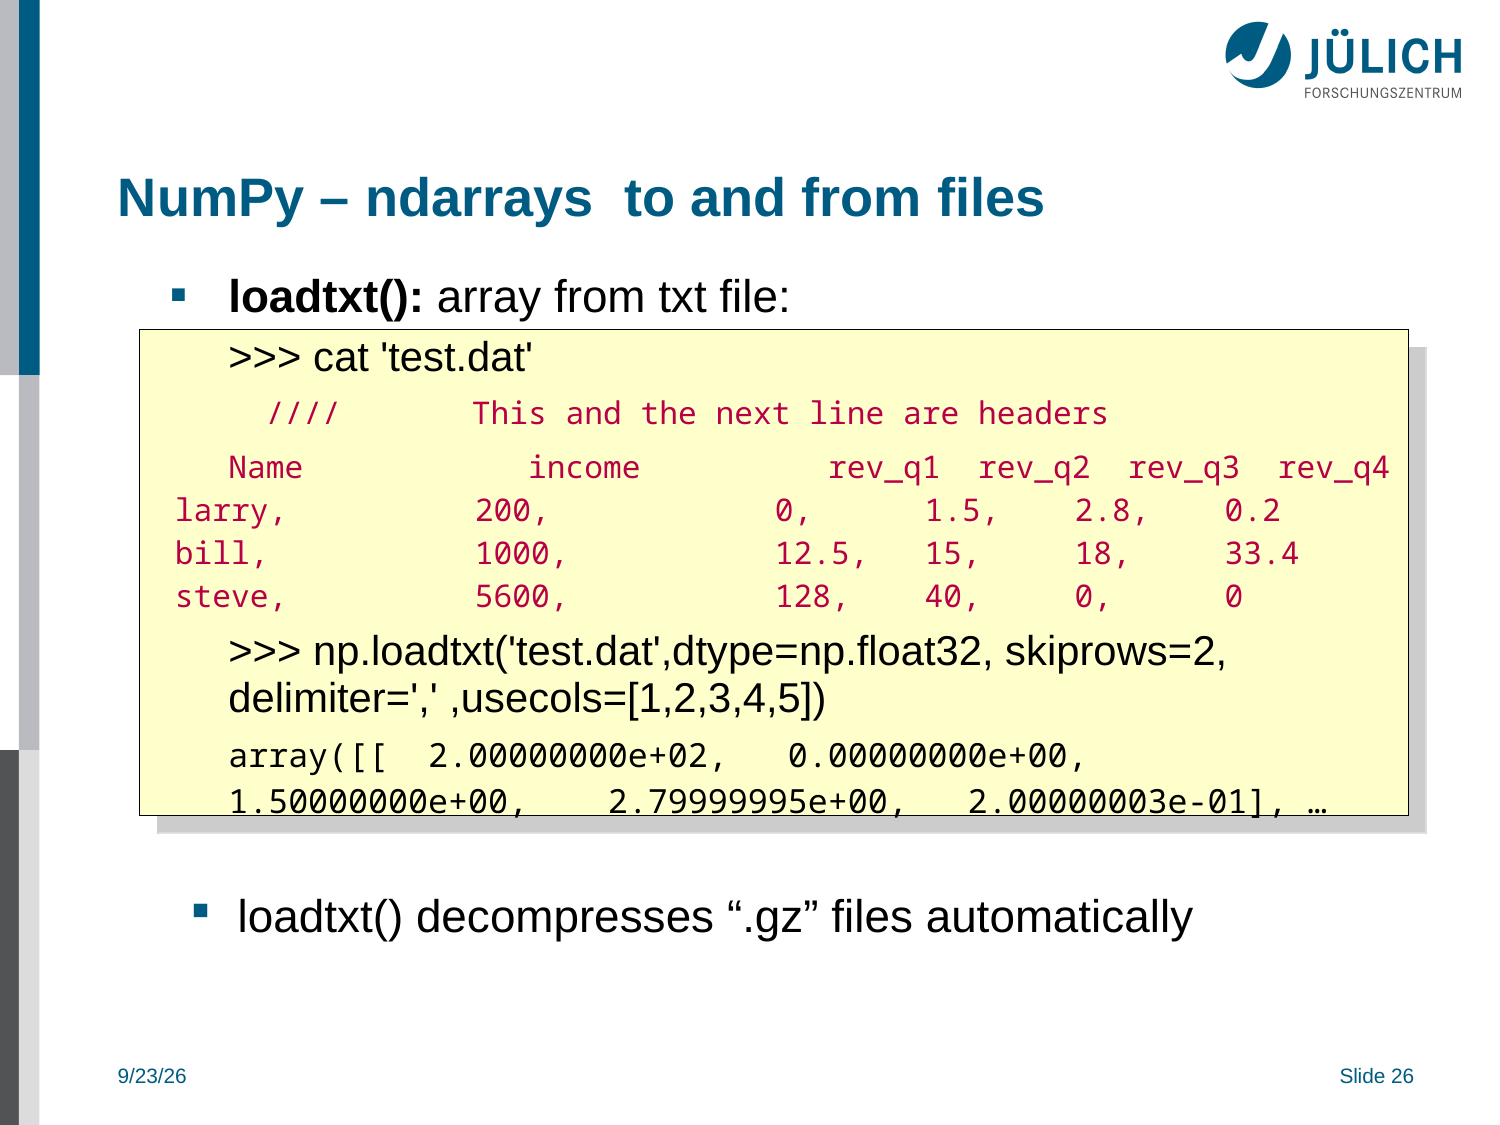

# NumPy – ndarrays to and from files
loadtxt(): array from txt file:
>>> cat 'test.dat'
 //// This and the next line are headers
Name income rev_q1 rev_q2 rev_q3 rev_q4
larry, 200, 0, 1.5, 2.8, 0.2
bill, 1000, 12.5, 15, 18, 33.4
steve, 5600, 128, 40, 0, 0
>>> np.loadtxt('test.dat',dtype=np.float32, skiprows=2, delimiter=',' ,usecols=[1,2,3,4,5])
array([[ 2.00000000e+02, 0.00000000e+00, 1.50000000e+00, 2.79999995e+00, 2.00000003e-01], …
loadtxt() decompresses “.gz” files automatically